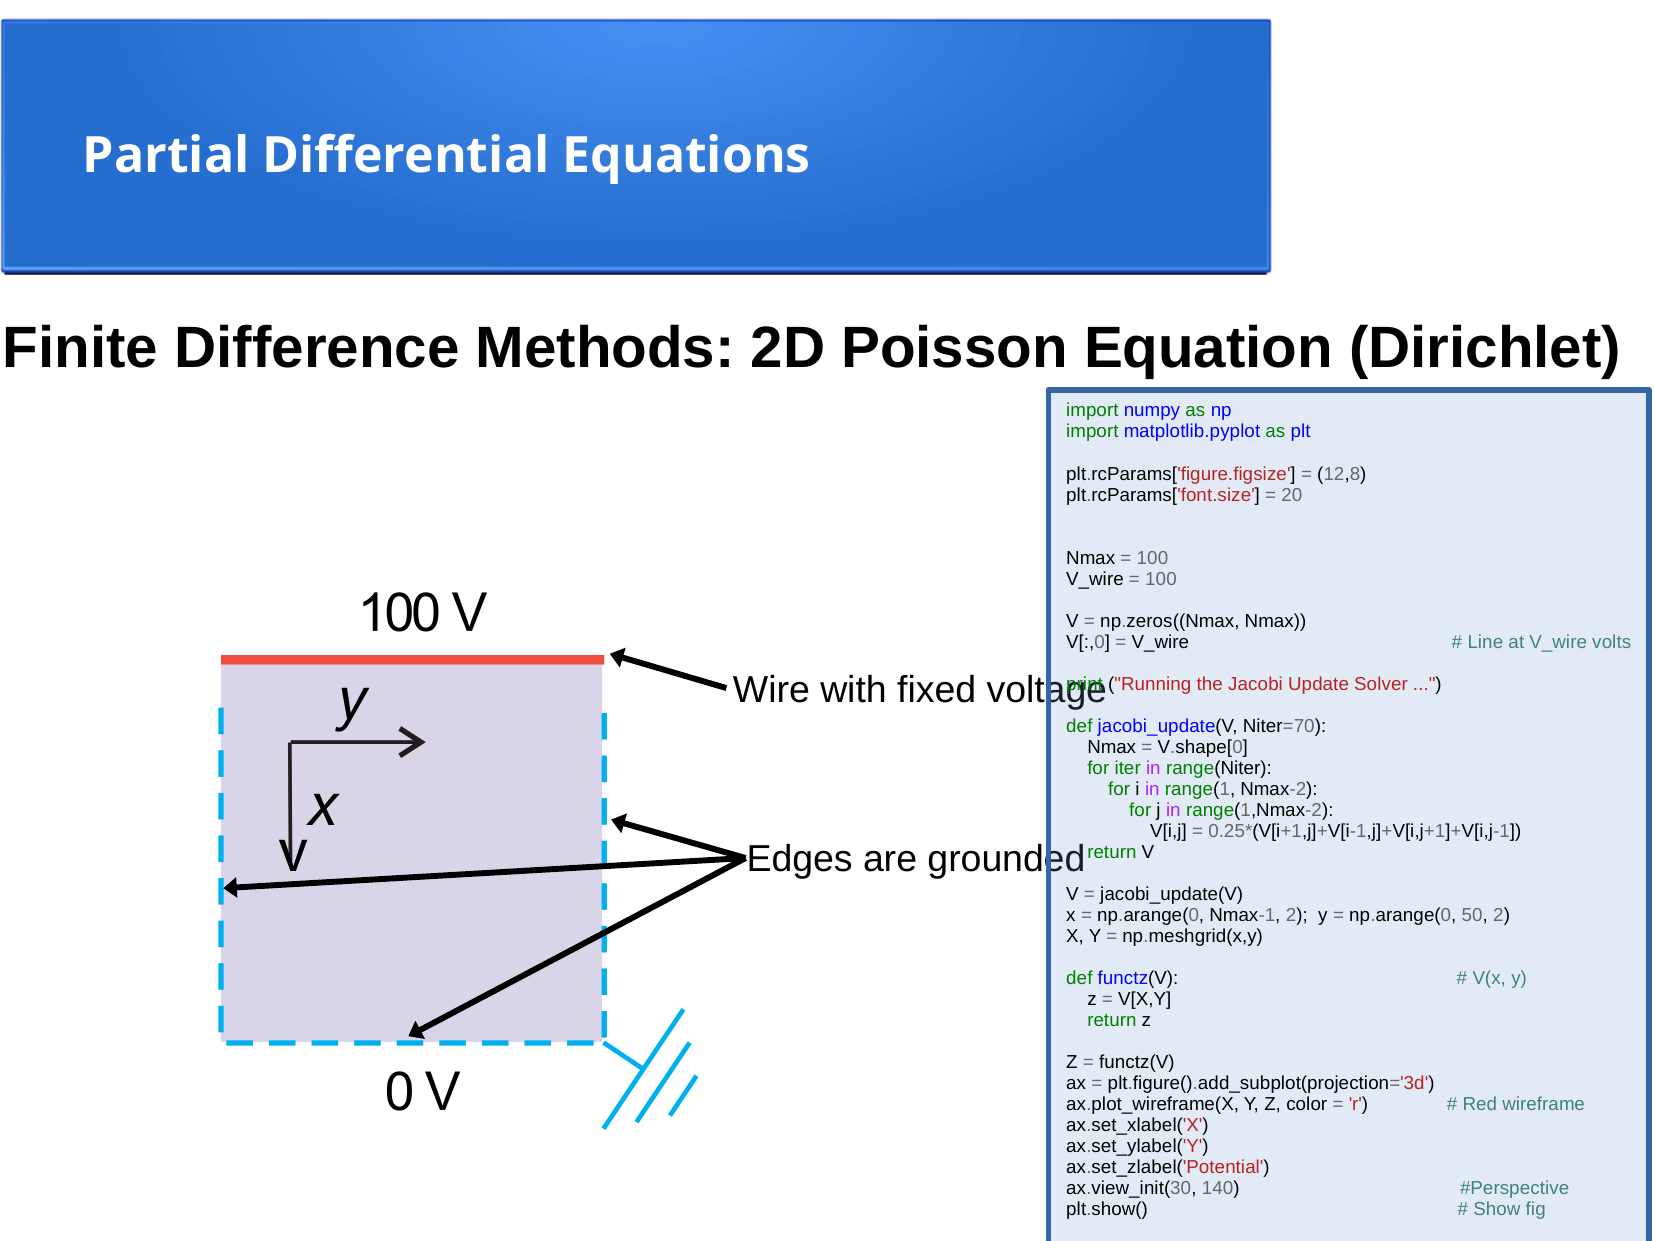

Partial Differential Equations
Finite Difference Methods: 2D Poisson Equation (Dirichlet)
import numpy as np
import matplotlib.pyplot as plt
plt.rcParams['figure.figsize'] = (12,8)
plt.rcParams['font.size'] = 20
Nmax = 100
V_wire = 100
V = np.zeros((Nmax, Nmax))
V[:,0] = V_wire # Line at V_wire volts
print ("Running the Jacobi Update Solver ...")
def jacobi_update(V, Niter=70):
 Nmax = V.shape[0]
 for iter in range(Niter):
 for i in range(1, Nmax-2):
 for j in range(1,Nmax-2):
 V[i,j] = 0.25*(V[i+1,j]+V[i-1,j]+V[i,j+1]+V[i,j-1])
 return V
V = jacobi_update(V)
x = np.arange(0, Nmax-1, 2); y = np.arange(0, 50, 2)
X, Y = np.meshgrid(x,y)
def functz(V): # V(x, y)
 z = V[X,Y]
 return z
Z = functz(V)
ax = plt.figure().add_subplot(projection='3d')
ax.plot_wireframe(X, Y, Z, color = 'r') # Red wireframe
ax.set_xlabel('X')
ax.set_ylabel('Y')
ax.set_zlabel('Potential')
ax.view_init(30, 140) #Perspective
plt.show() # Show fig
Wire with fixed voltage
Edges are grounded